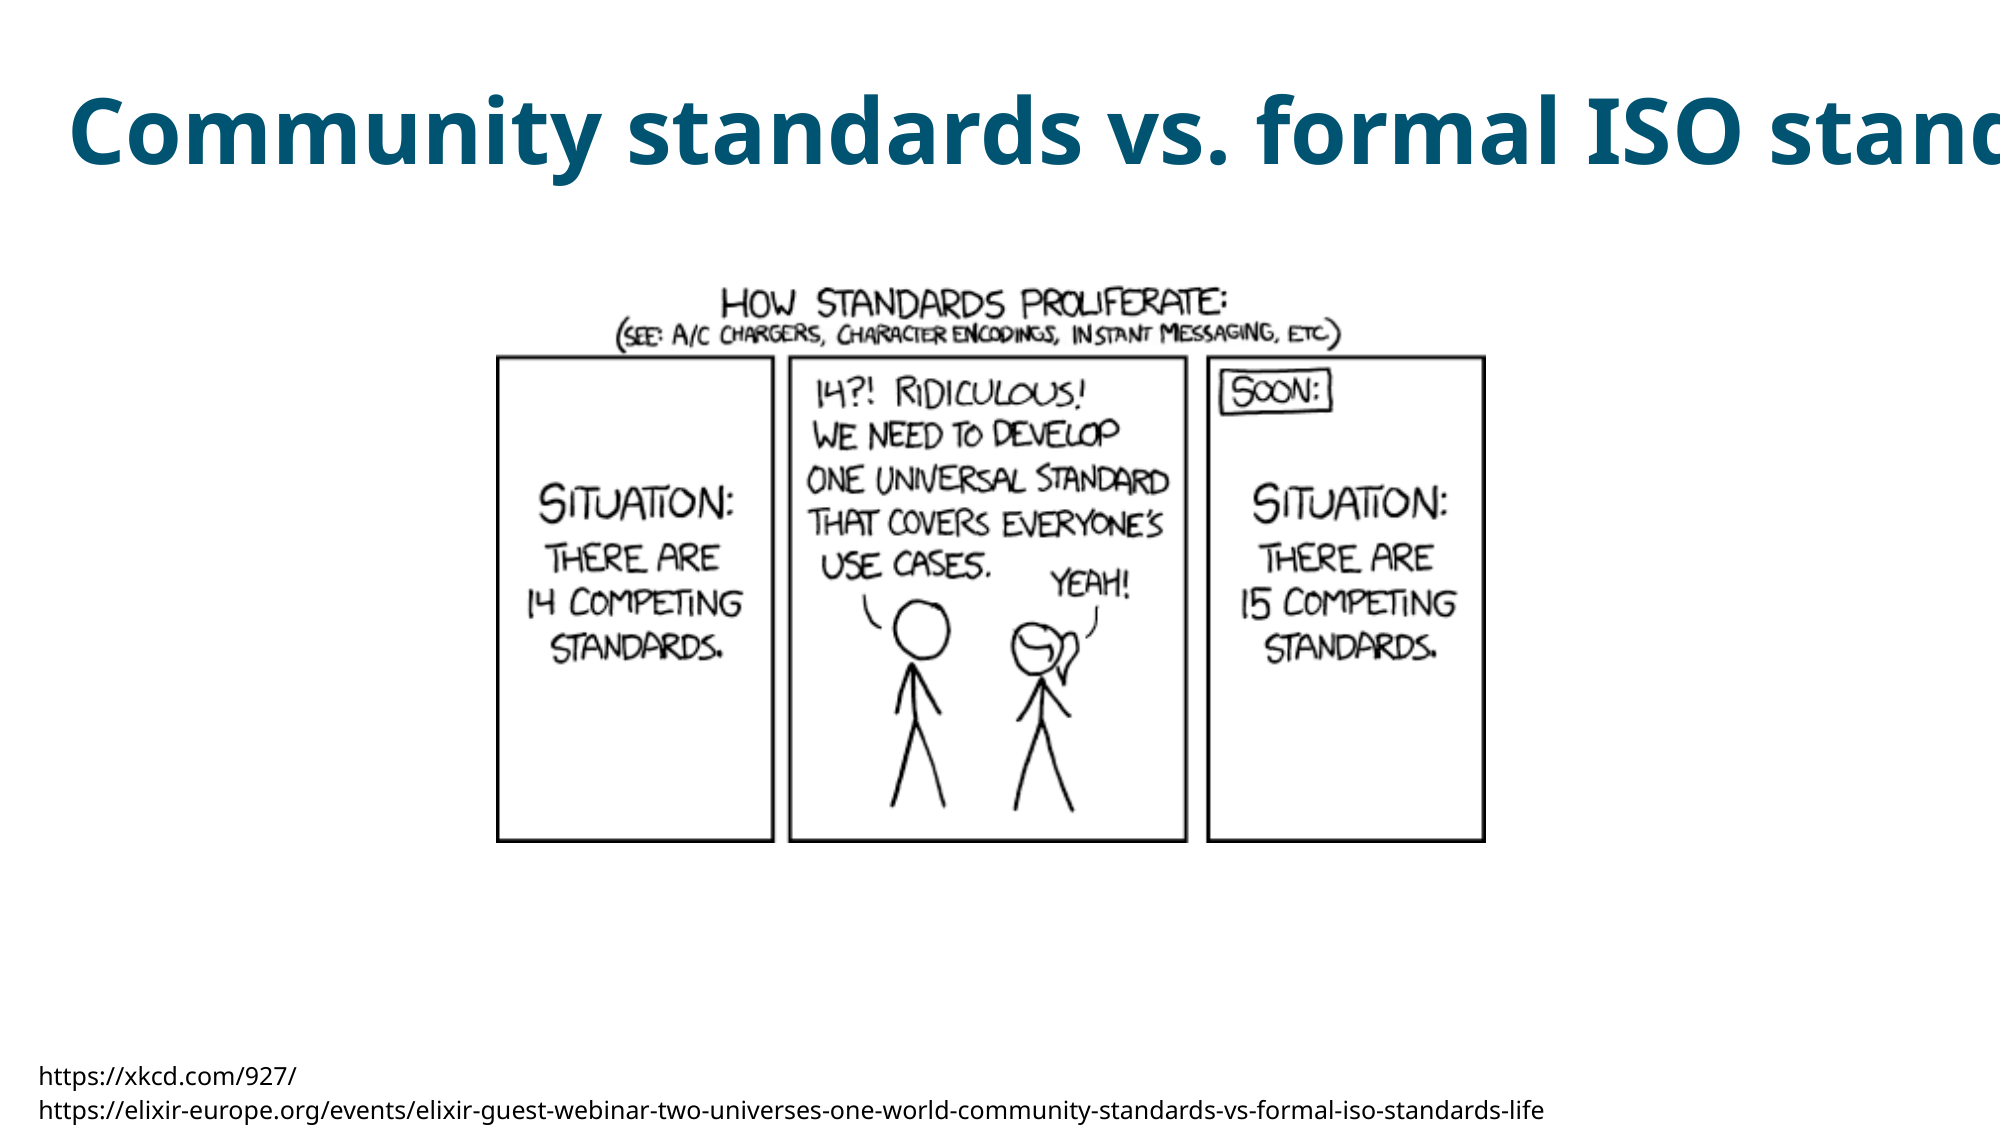

Community standards vs. formal ISO standards
https://xkcd.com/927/
https://elixir-europe.org/events/elixir-guest-webinar-two-universes-one-world-community-standards-vs-formal-iso-standards-life